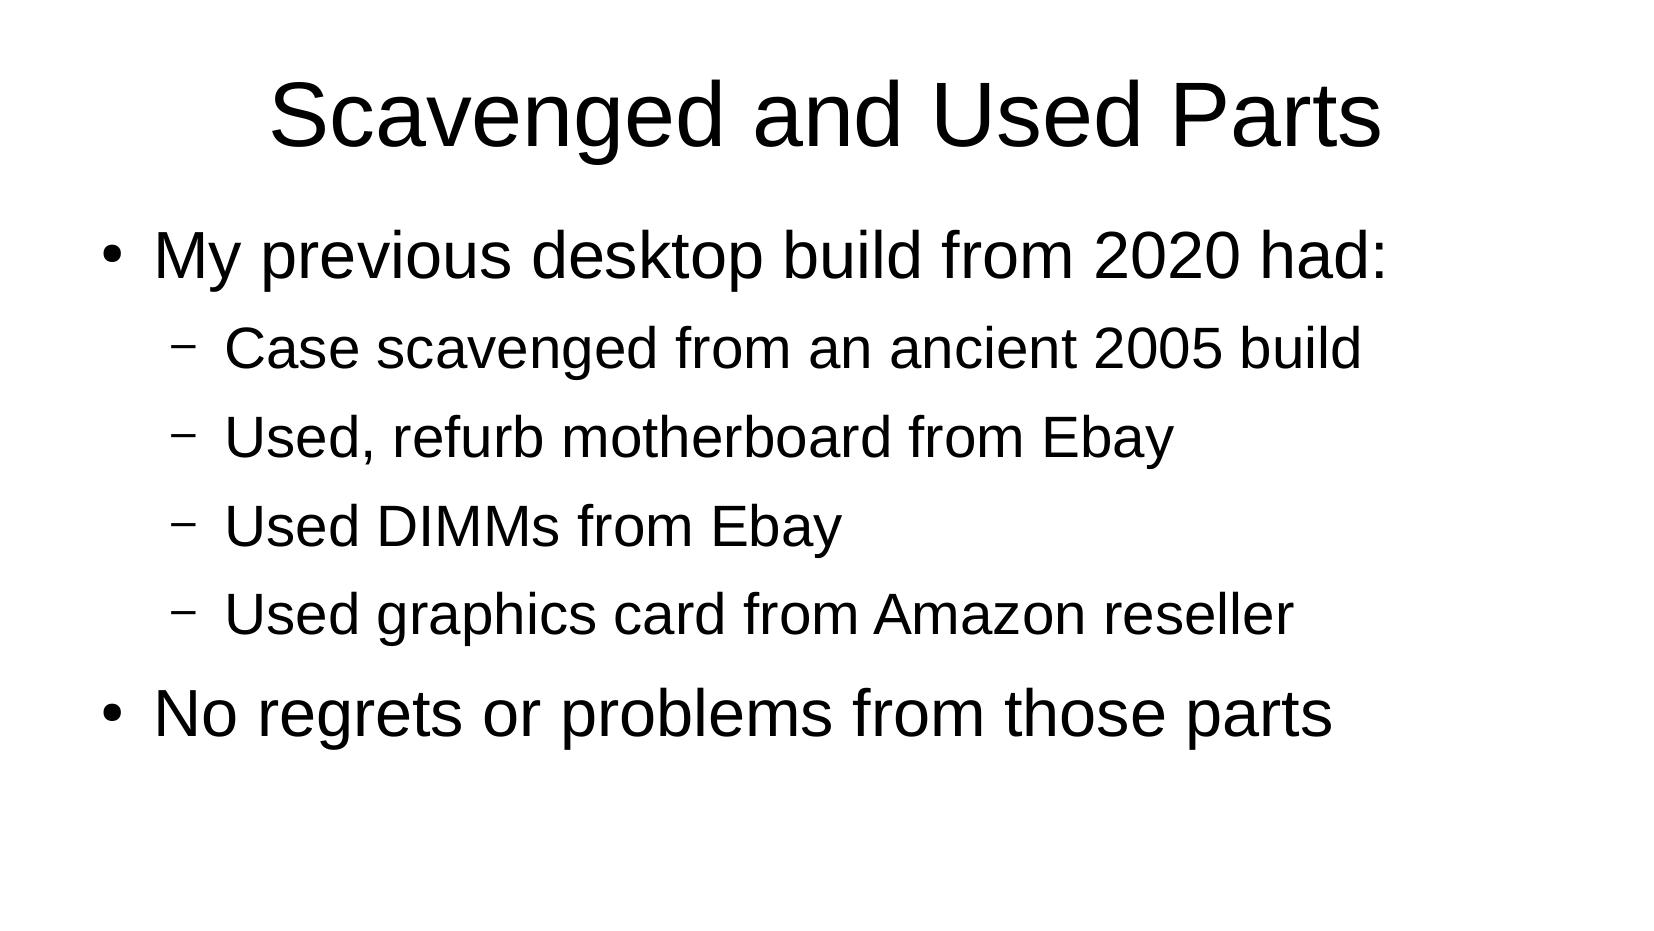

# Scavenged and Used Parts
My previous desktop build from 2020 had:
Case scavenged from an ancient 2005 build
Used, refurb motherboard from Ebay
Used DIMMs from Ebay
Used graphics card from Amazon reseller
No regrets or problems from those parts